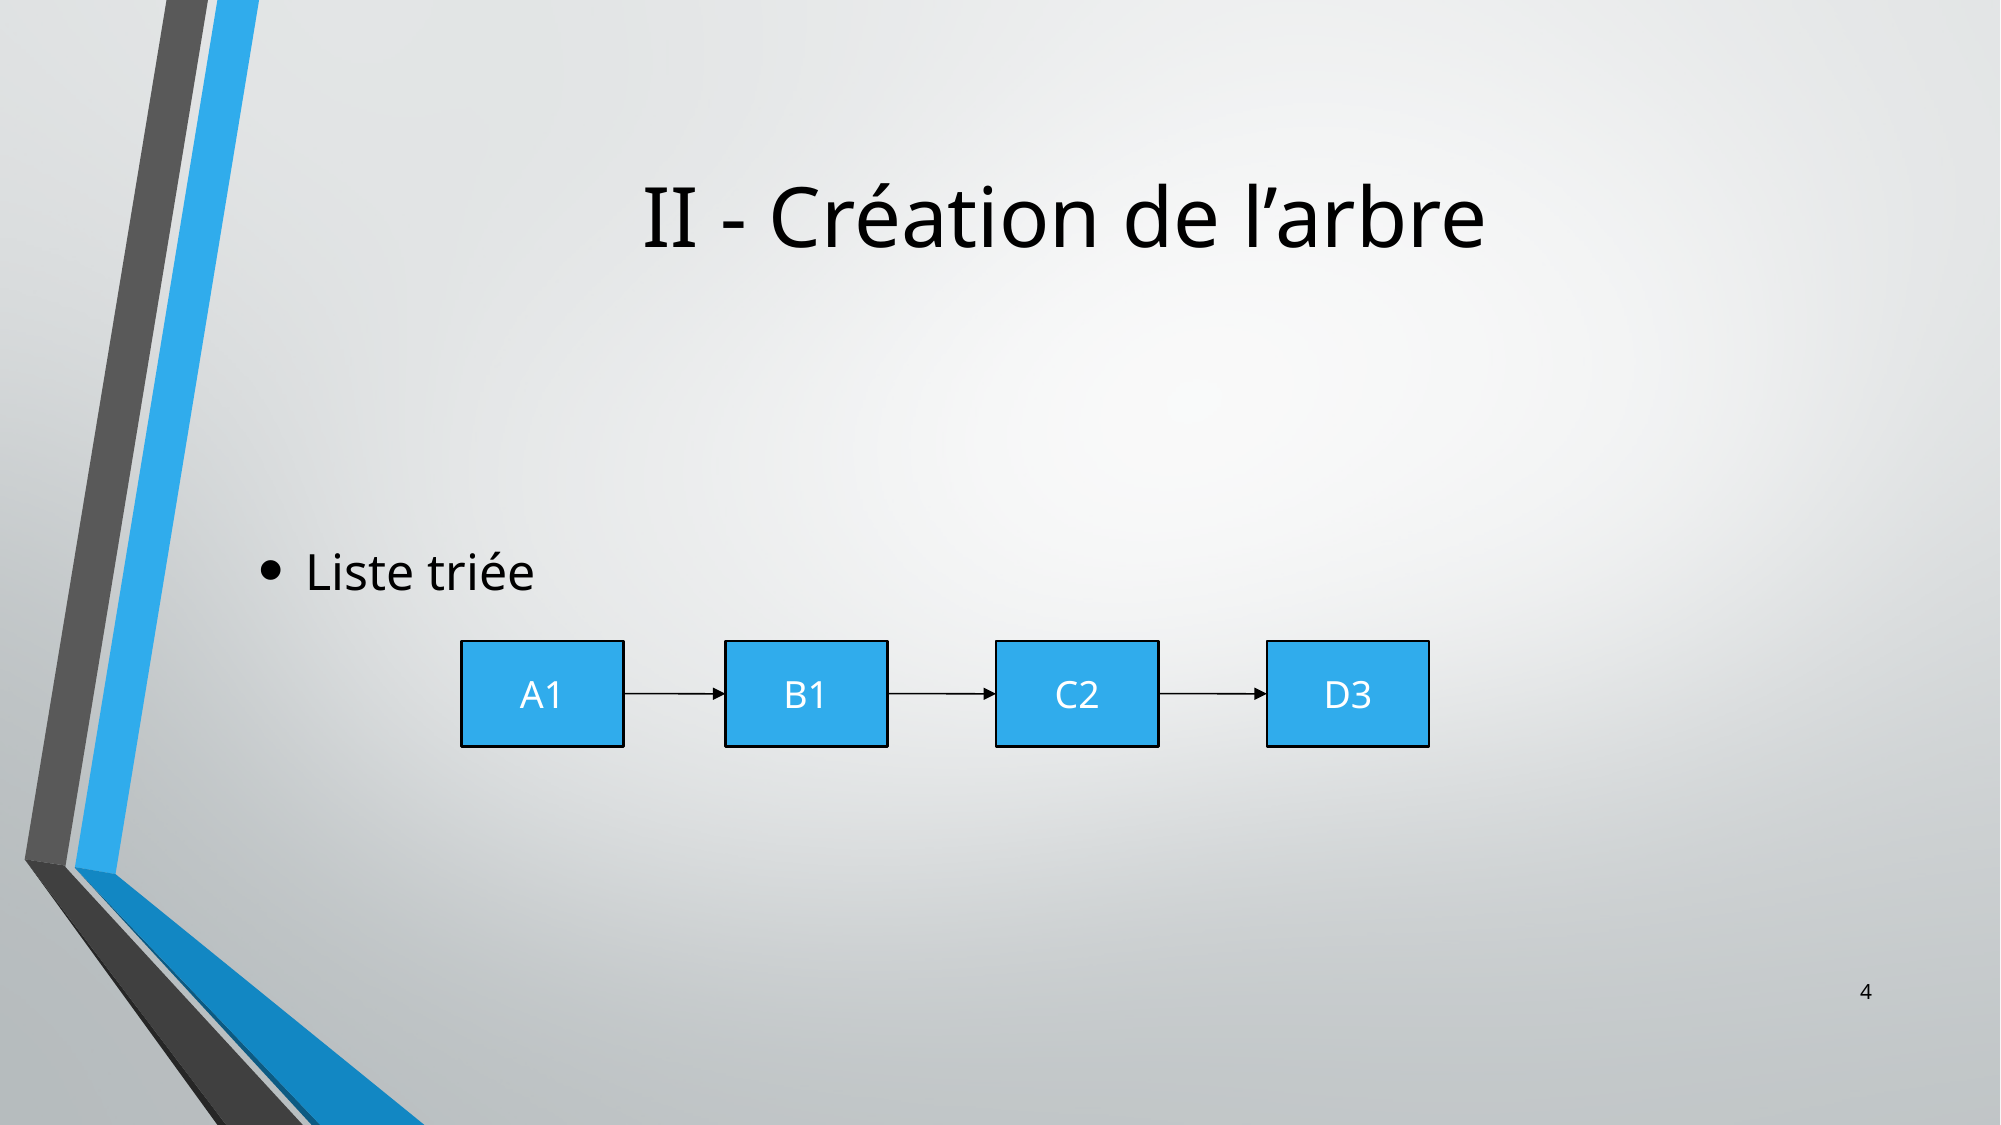

# II - Création de l’arbre
Liste triée
A1
B1
C2
D3
4
LP LL - Algorithme de Huffman